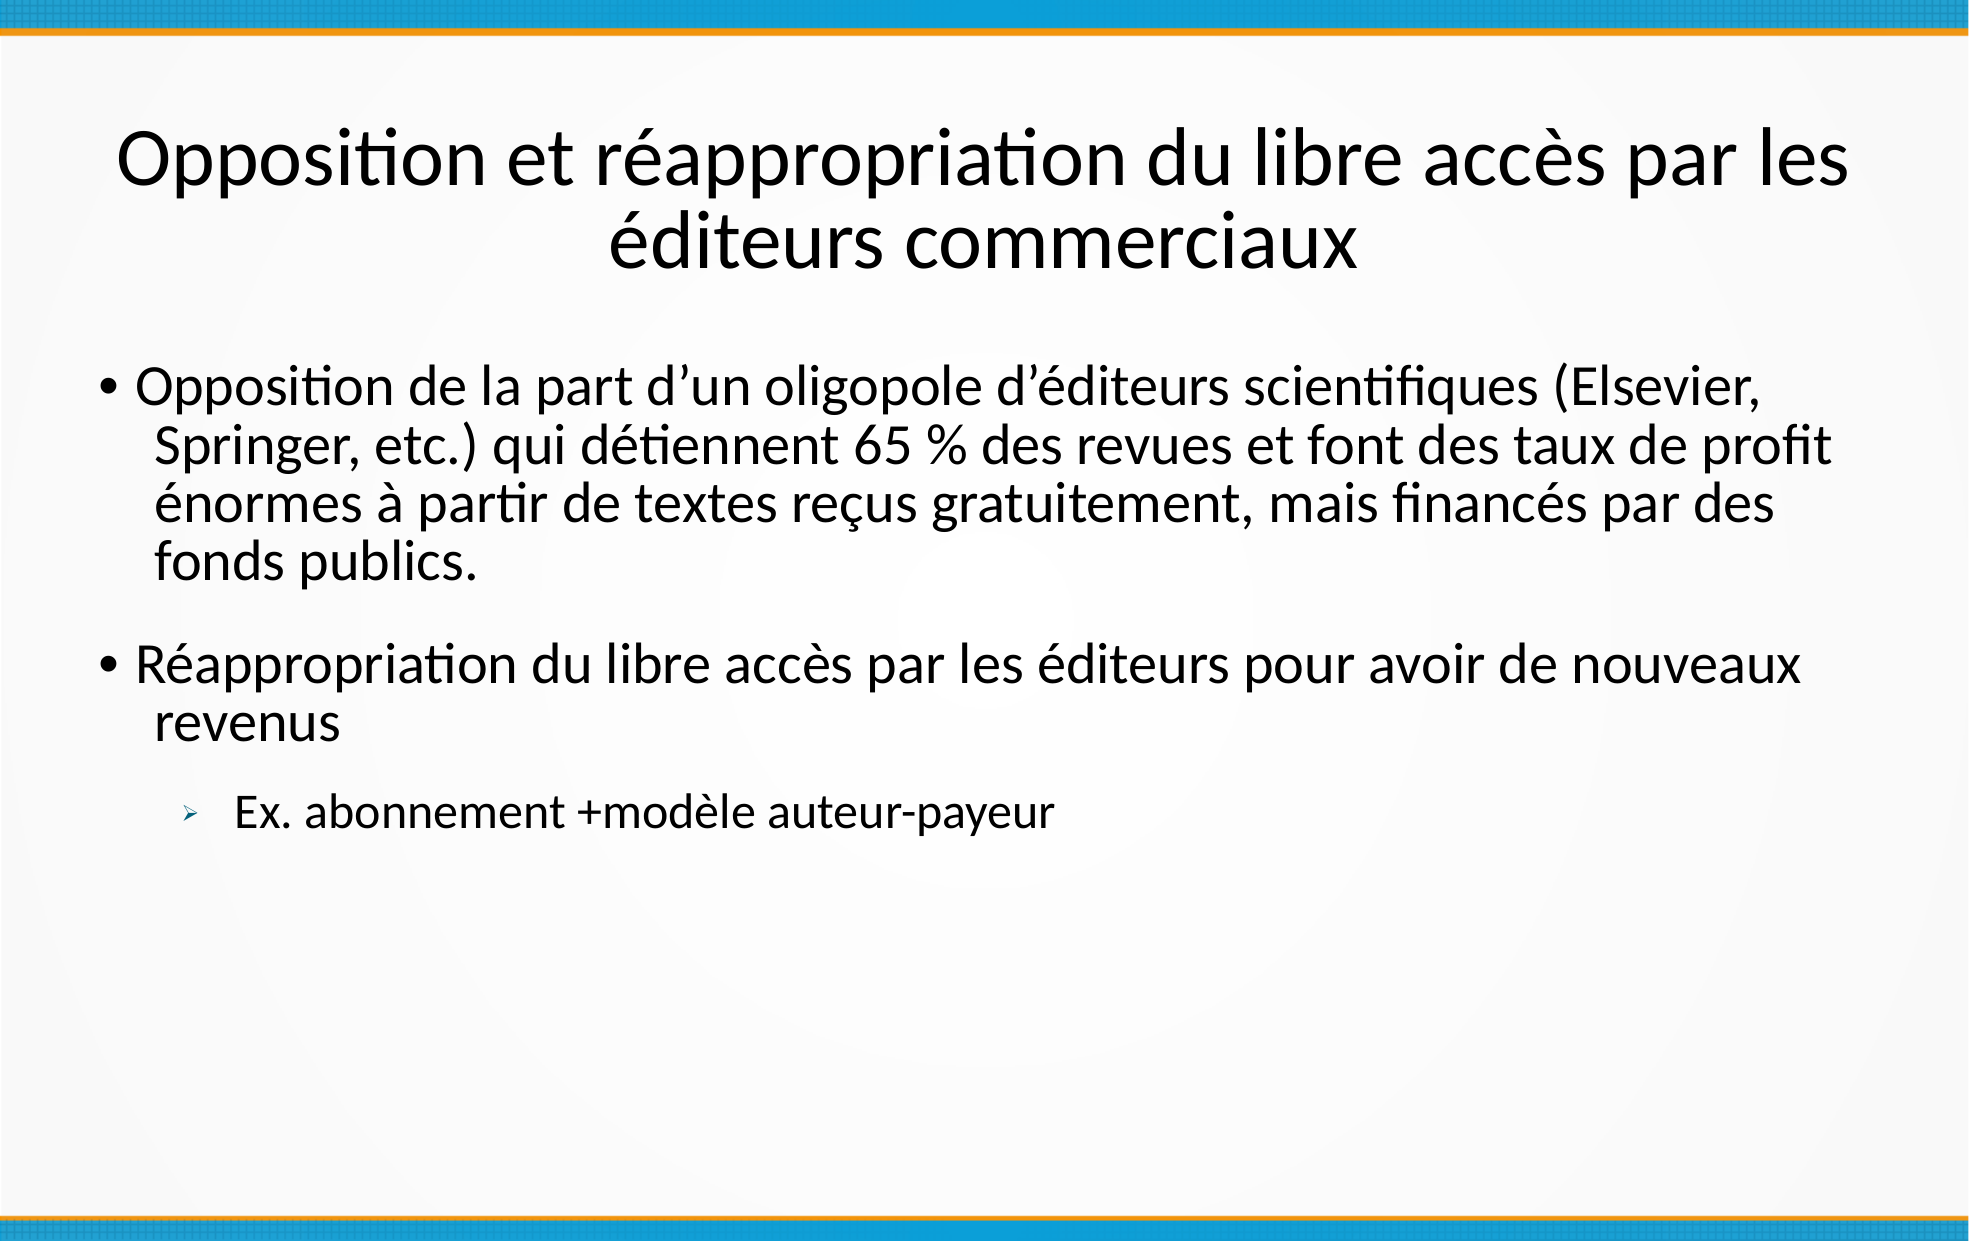

# Opposition et réappropriation du libre accès par les éditeurs commerciaux
• Opposition de la part d’un oligopole d’éditeurs scientifiques (Elsevier, Springer, etc.) qui détiennent 65 % des revues et font des taux de profit énormes à partir de textes reçus gratuitement, mais financés par des fonds publics.
• Réappropriation du libre accès par les éditeurs pour avoir de nouveaux revenus
Ex. abonnement +modèle auteur-payeur